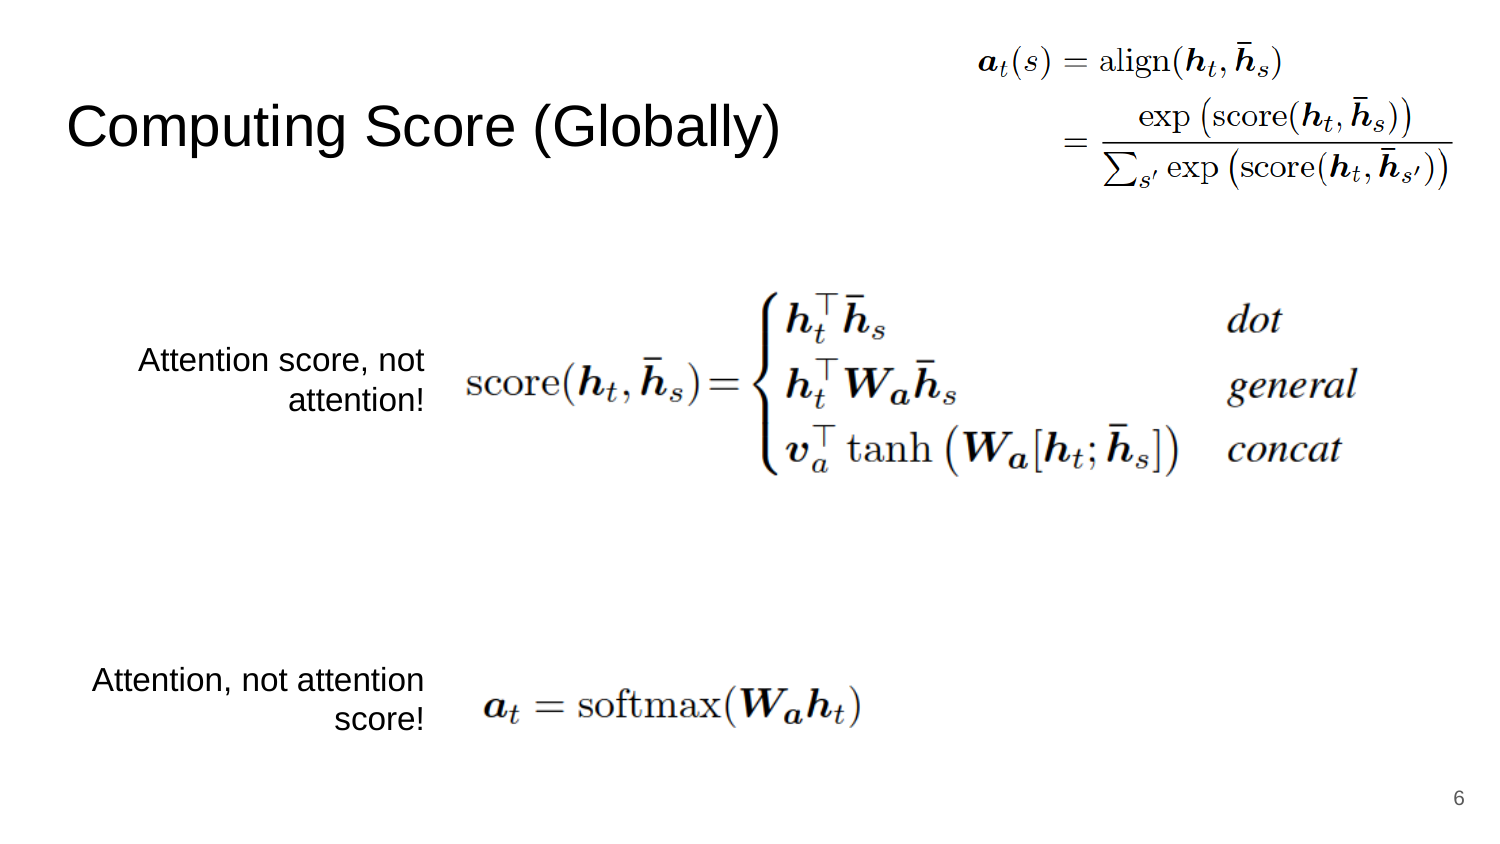

# Computing Score (Globally)
Attention score, not attention!
Attention, not attention score!